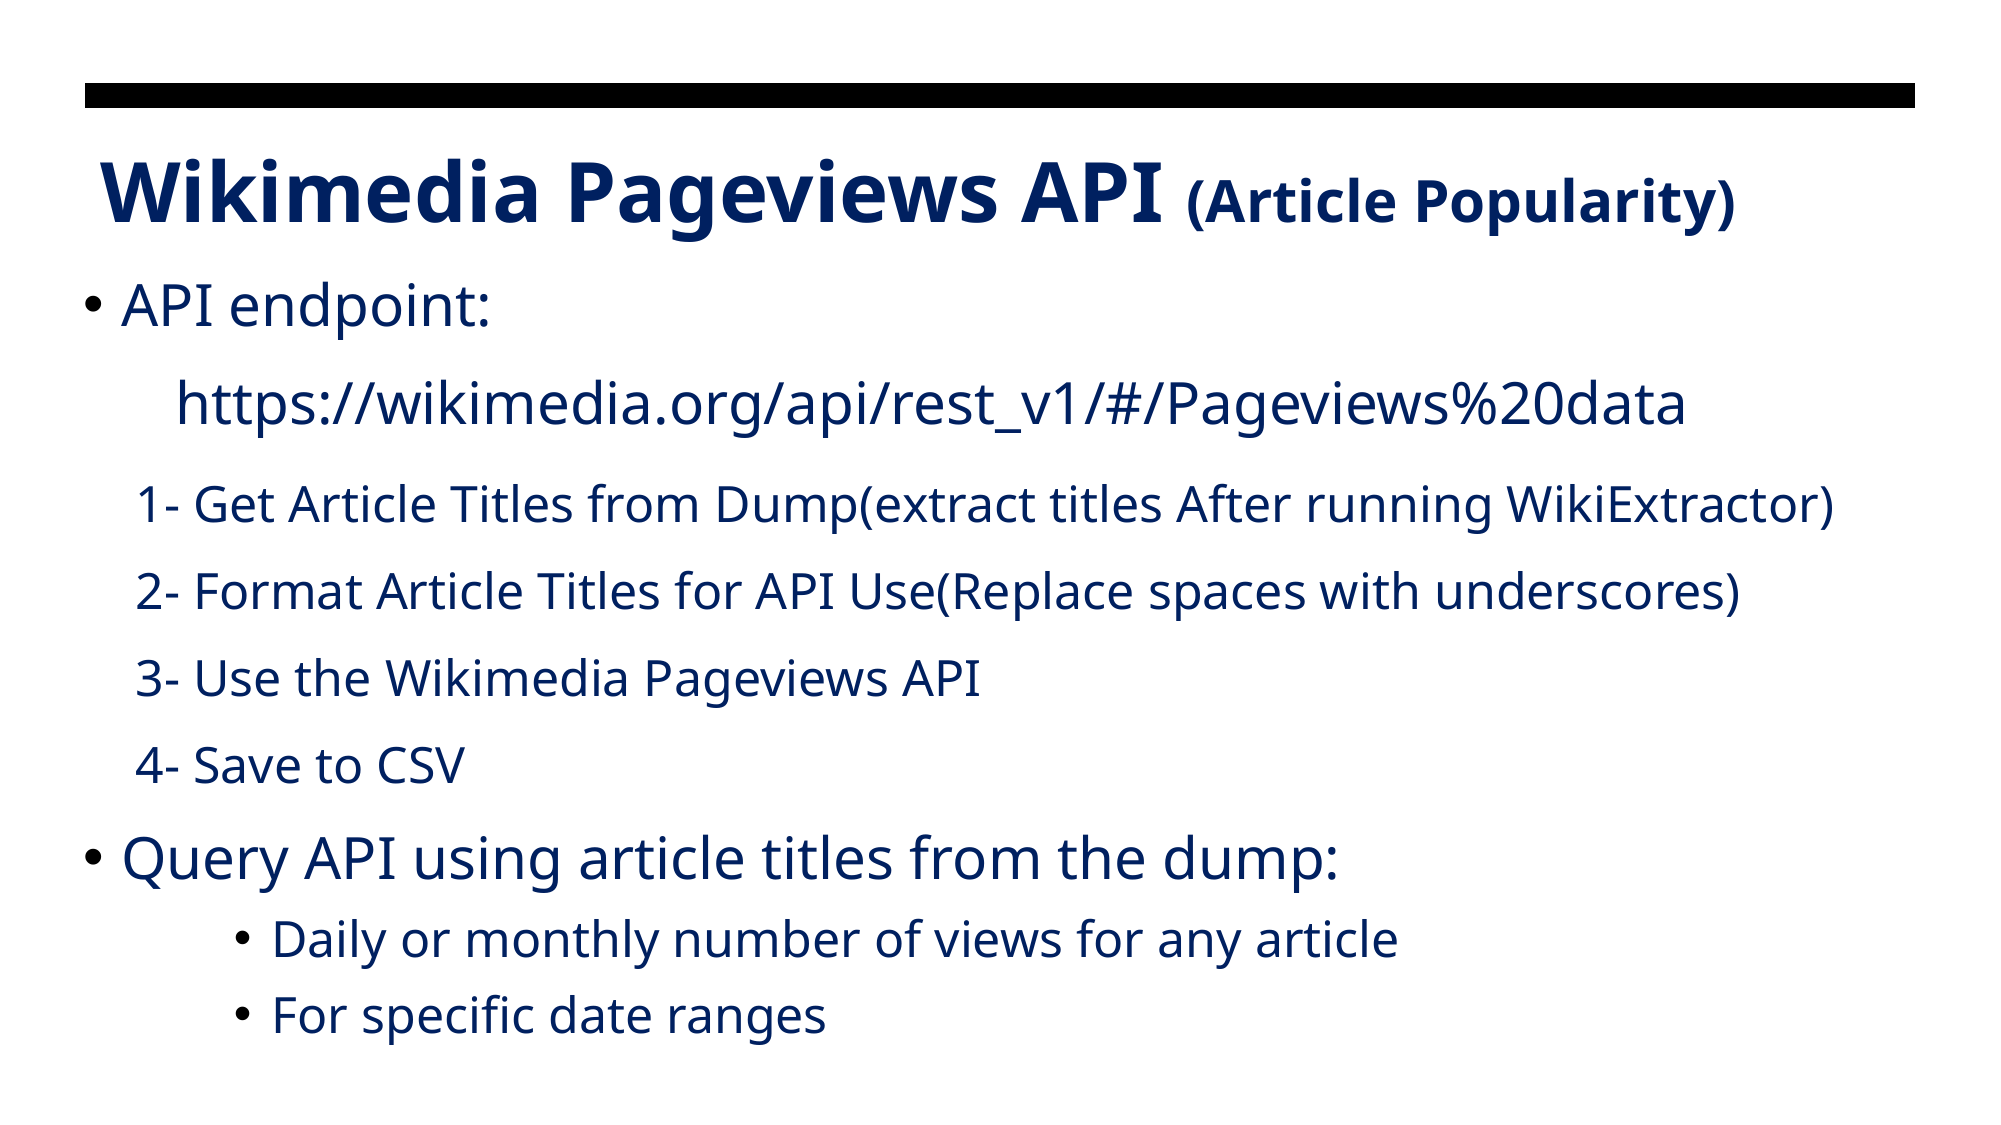

# Wikimedia Pageviews API (Article Popularity)
API endpoint:
 https://wikimedia.org/api/rest_v1/#/Pageviews%20data
 1- Get Article Titles from Dump(extract titles After running WikiExtractor)
 2- Format Article Titles for API Use(Replace spaces with underscores)
 3- Use the Wikimedia Pageviews API
 4- Save to CSV
Query API using article titles from the dump:
Daily or monthly number of views for any article
For specific date ranges